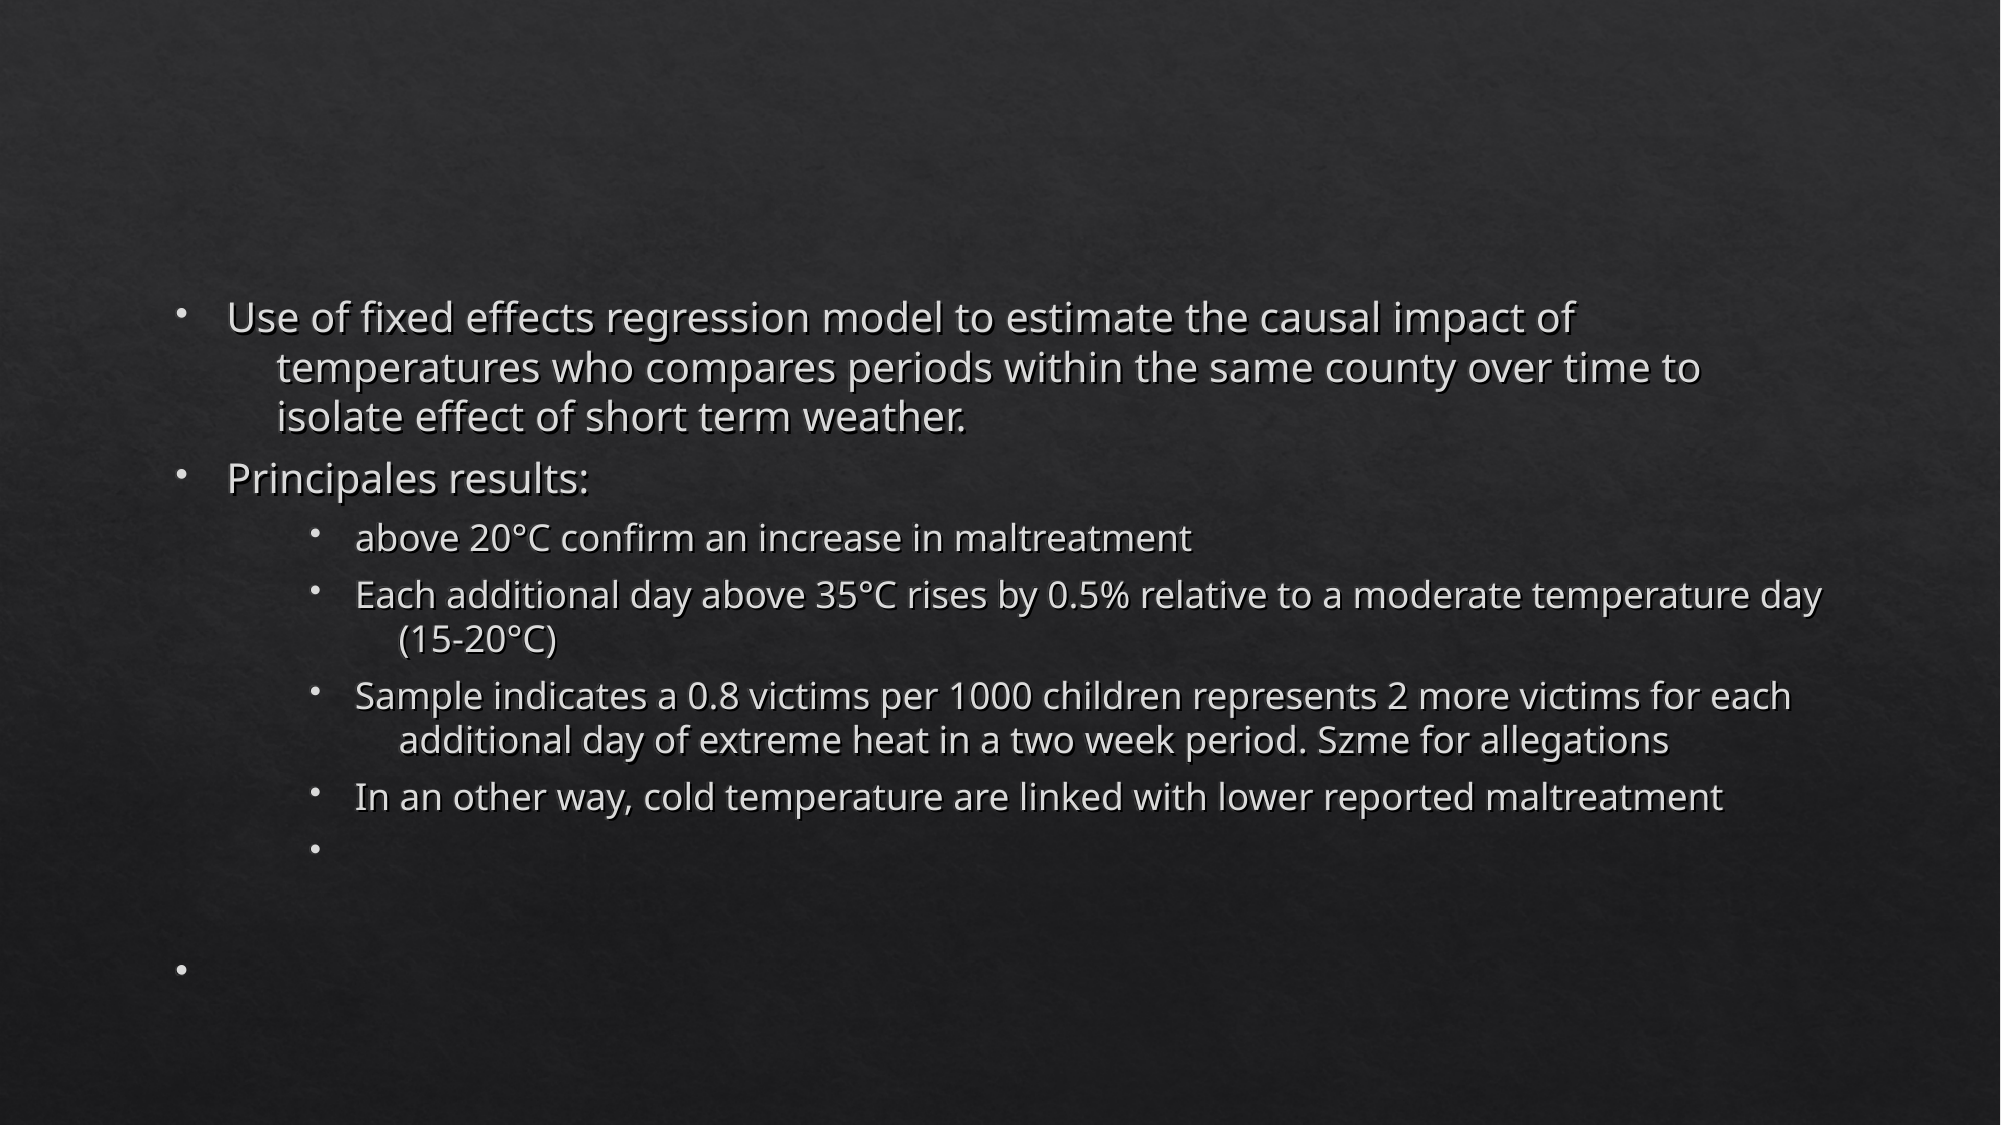

#
Use of fixed effects regression model to estimate the causal impact of temperatures who compares periods within the same county over time to isolate effect of short term weather.
Principales results:
above 20°C confirm an increase in maltreatment
Each additional day above 35°C rises by 0.5% relative to a moderate temperature day (15-20°C)
Sample indicates a 0.8 victims per 1000 children represents 2 more victims for each additional day of extreme heat in a two week period. Szme for allegations
In an other way, cold temperature are linked with lower reported maltreatment